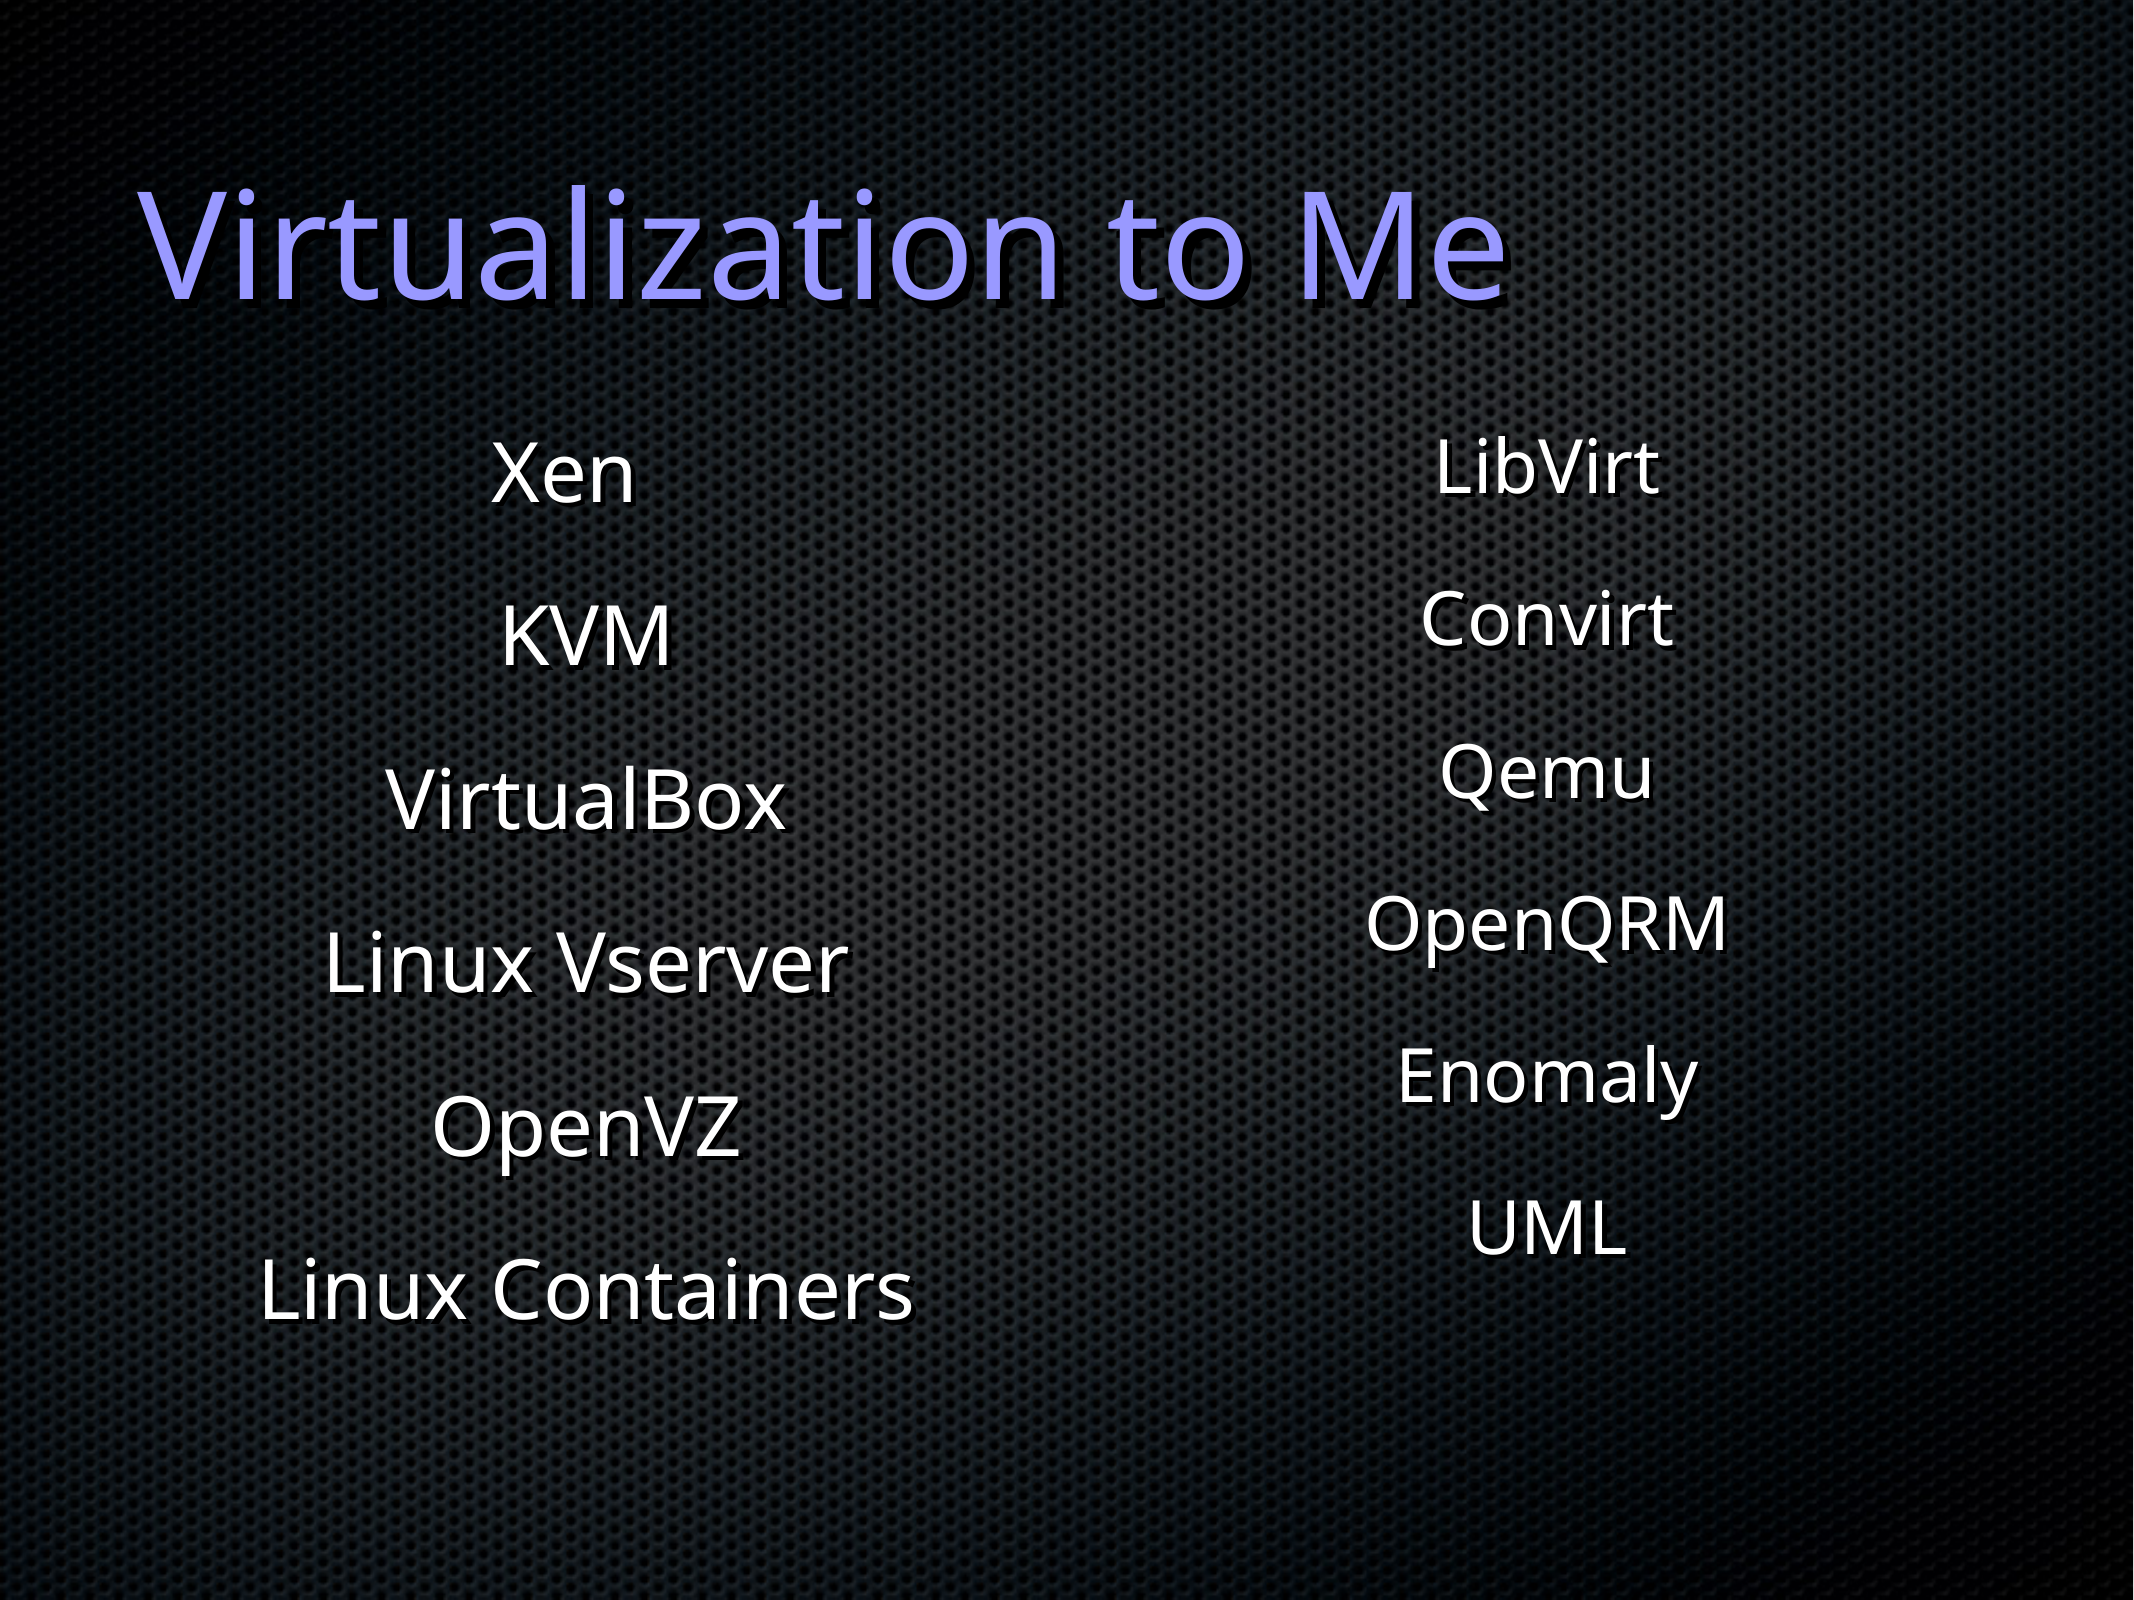

# Virtualization to Me
Xen
KVM
VirtualBox
Linux Vserver
OpenVZ
Linux Containers
LibVirt
Convirt
Qemu
OpenQRM
Enomaly
UML